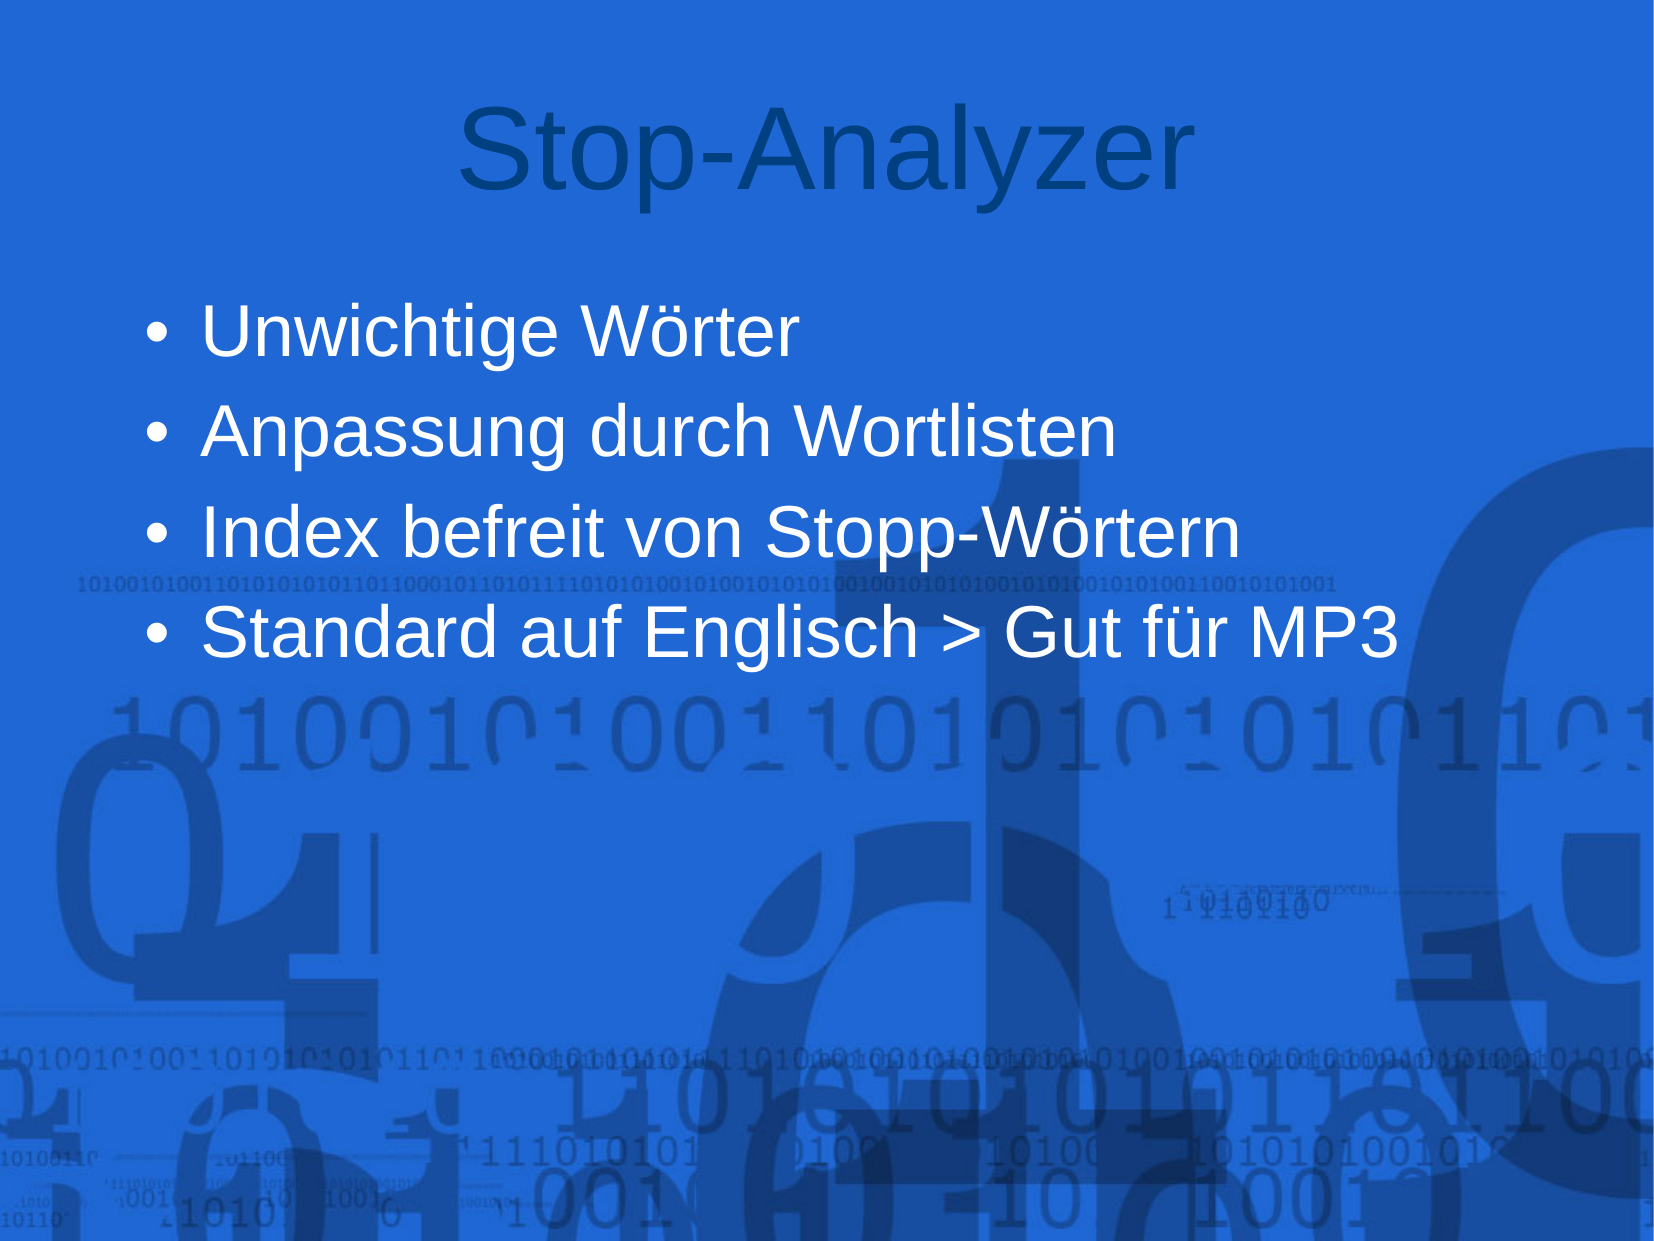

# Stop-Analyzer
Unwichtige Wörter
Anpassung durch Wortlisten
Index befreit von Stopp-Wörtern
Standard auf Englisch > Gut für MP3